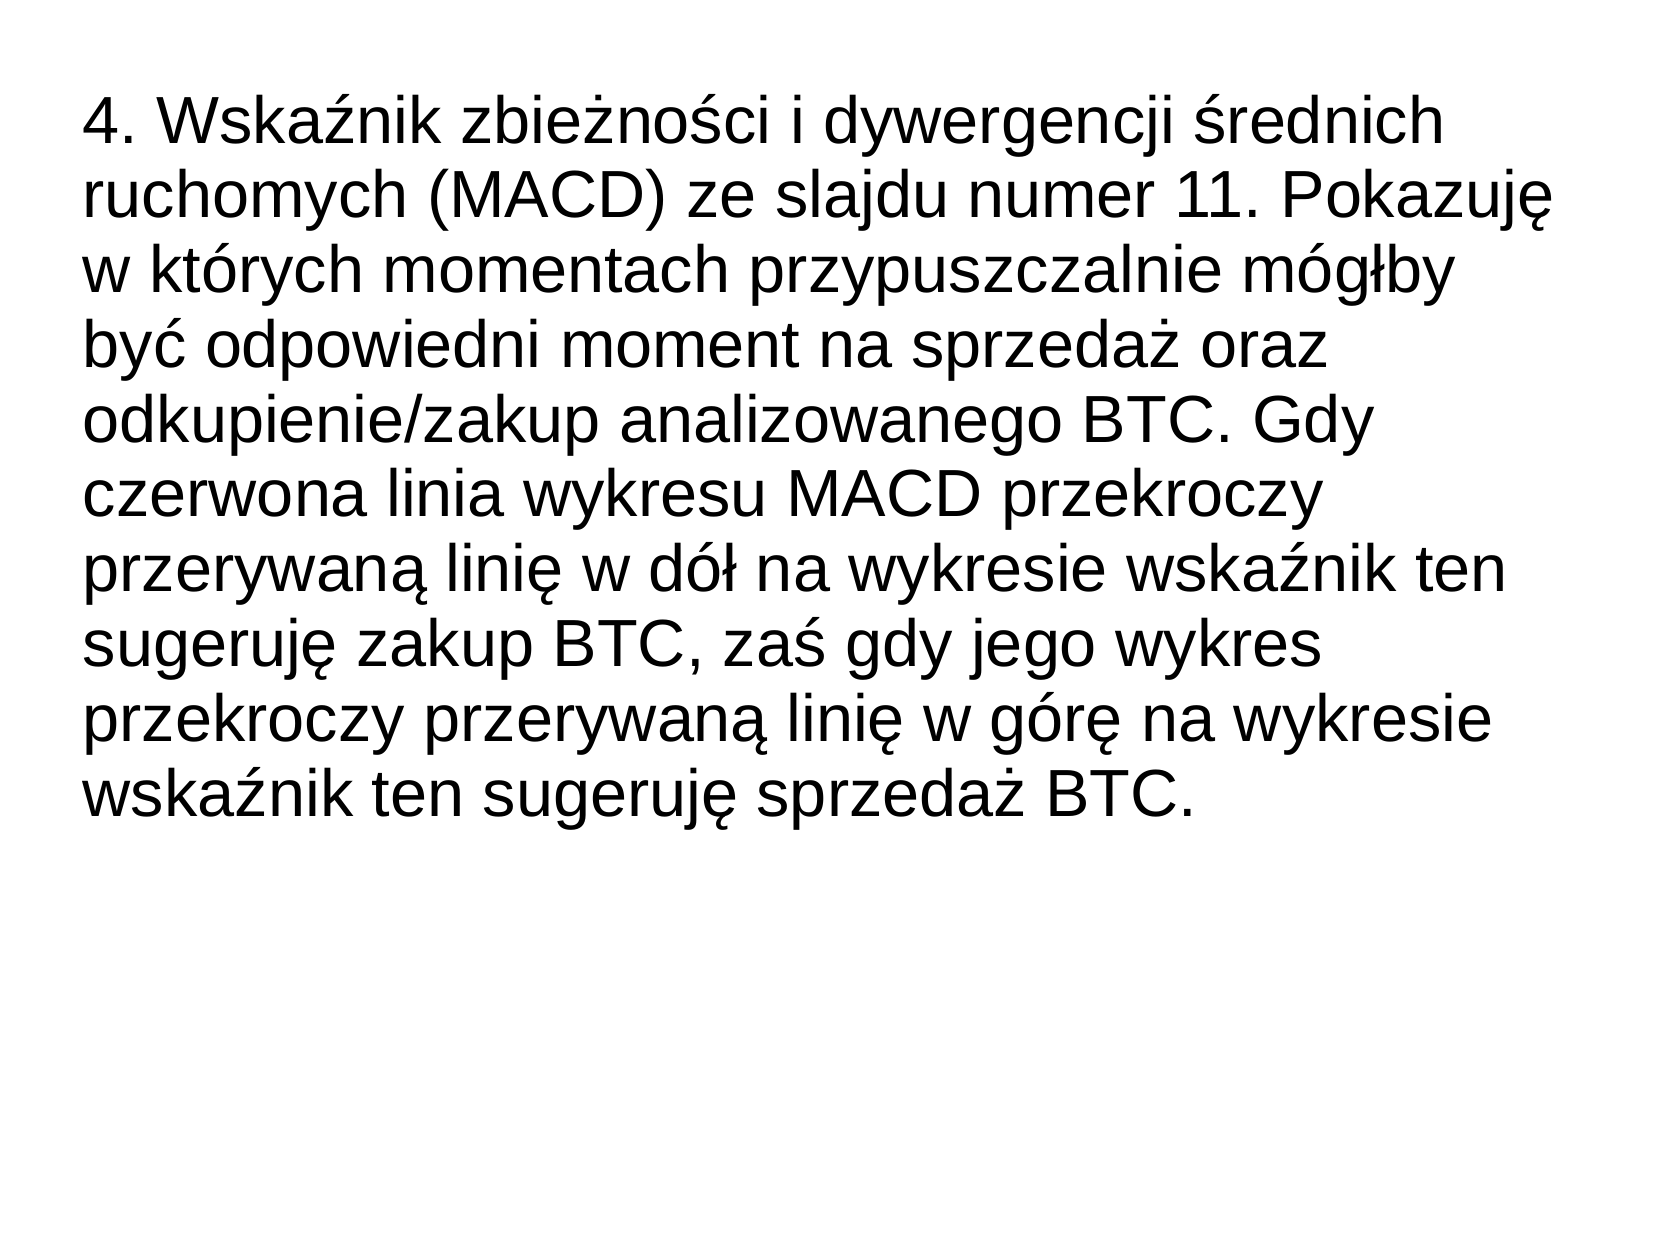

# 4. Wskaźnik zbieżności i dywergencji średnich ruchomych (MACD) ze slajdu numer 11. Pokazuję w których momentach przypuszczalnie mógłby być odpowiedni moment na sprzedaż oraz odkupienie/zakup analizowanego BTC. Gdy czerwona linia wykresu MACD przekroczy przerywaną linię w dół na wykresie wskaźnik ten sugeruję zakup BTC, zaś gdy jego wykres przekroczy przerywaną linię w górę na wykresie wskaźnik ten sugeruję sprzedaż BTC.